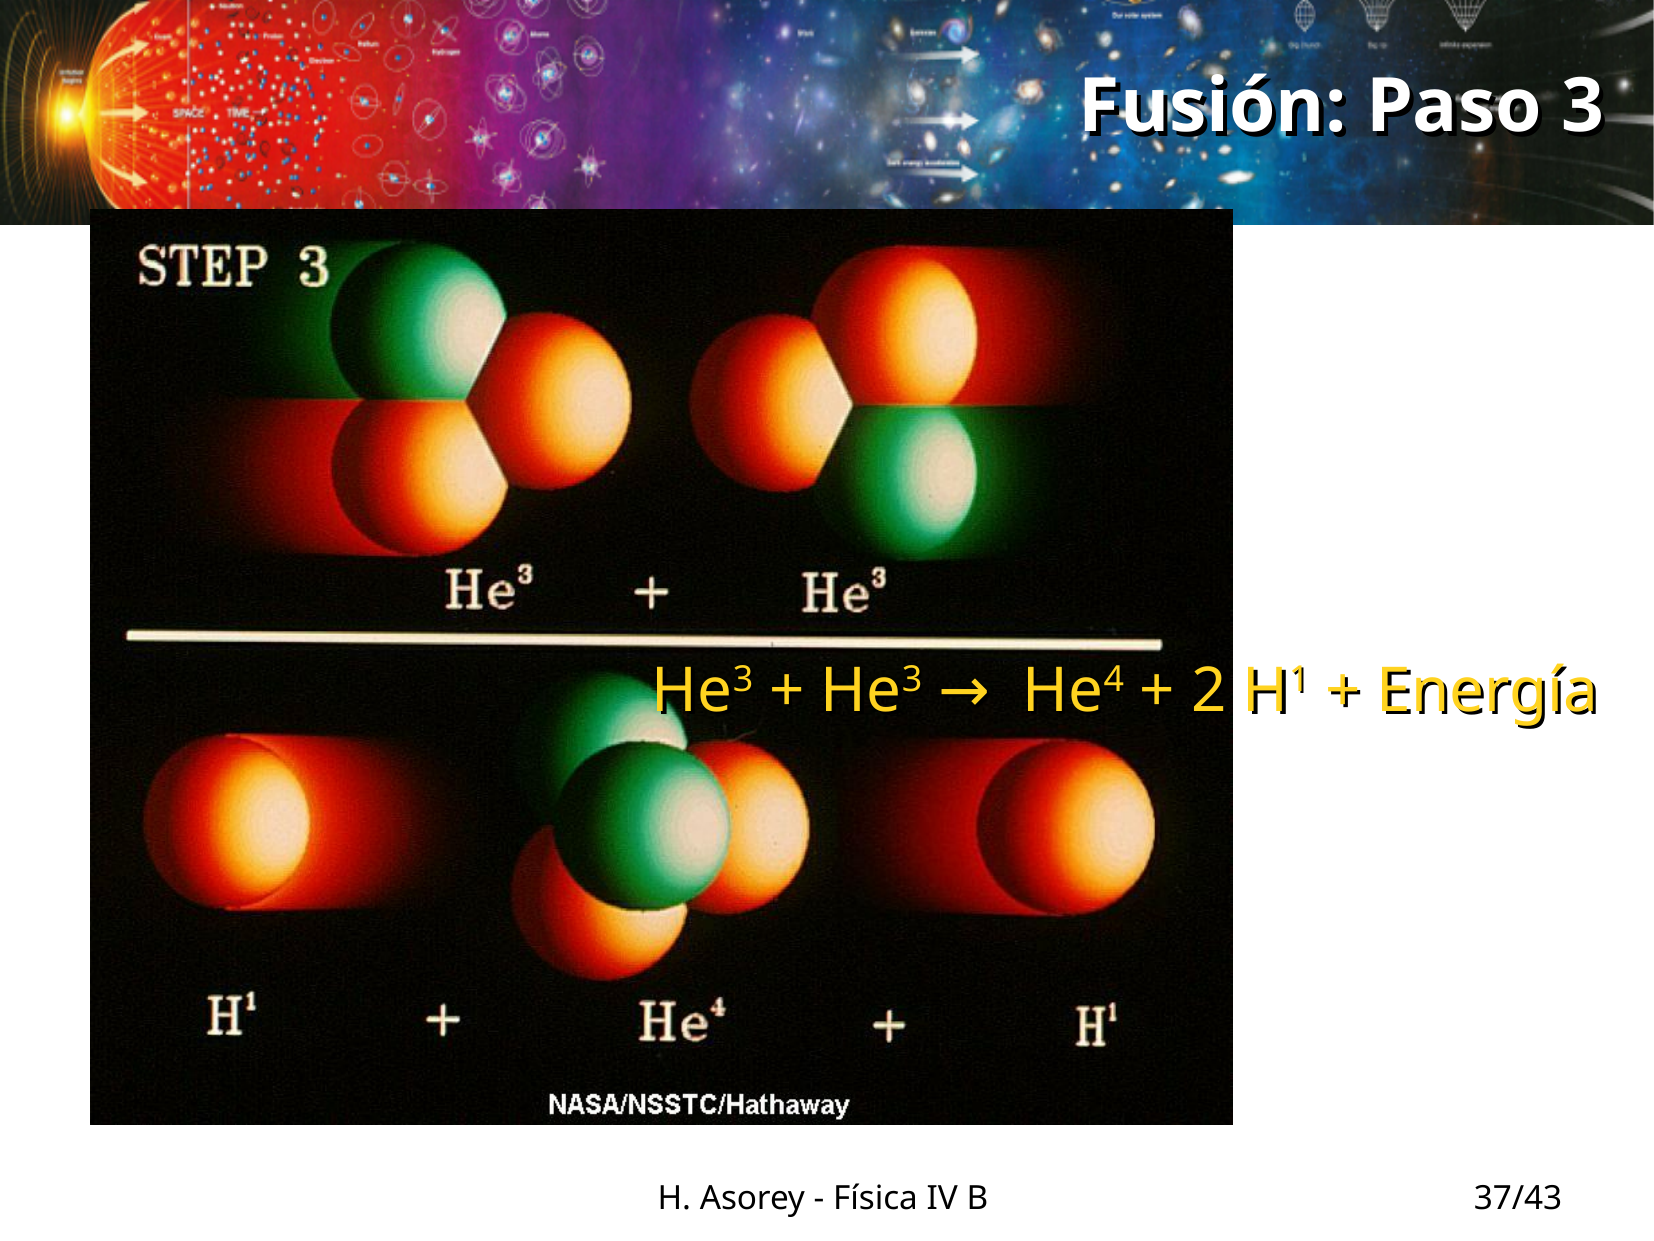

# Fusión: Paso 3
 He3 + He3 → He4 + 2 H1 + Energía
H. Asorey - Física IV B
37